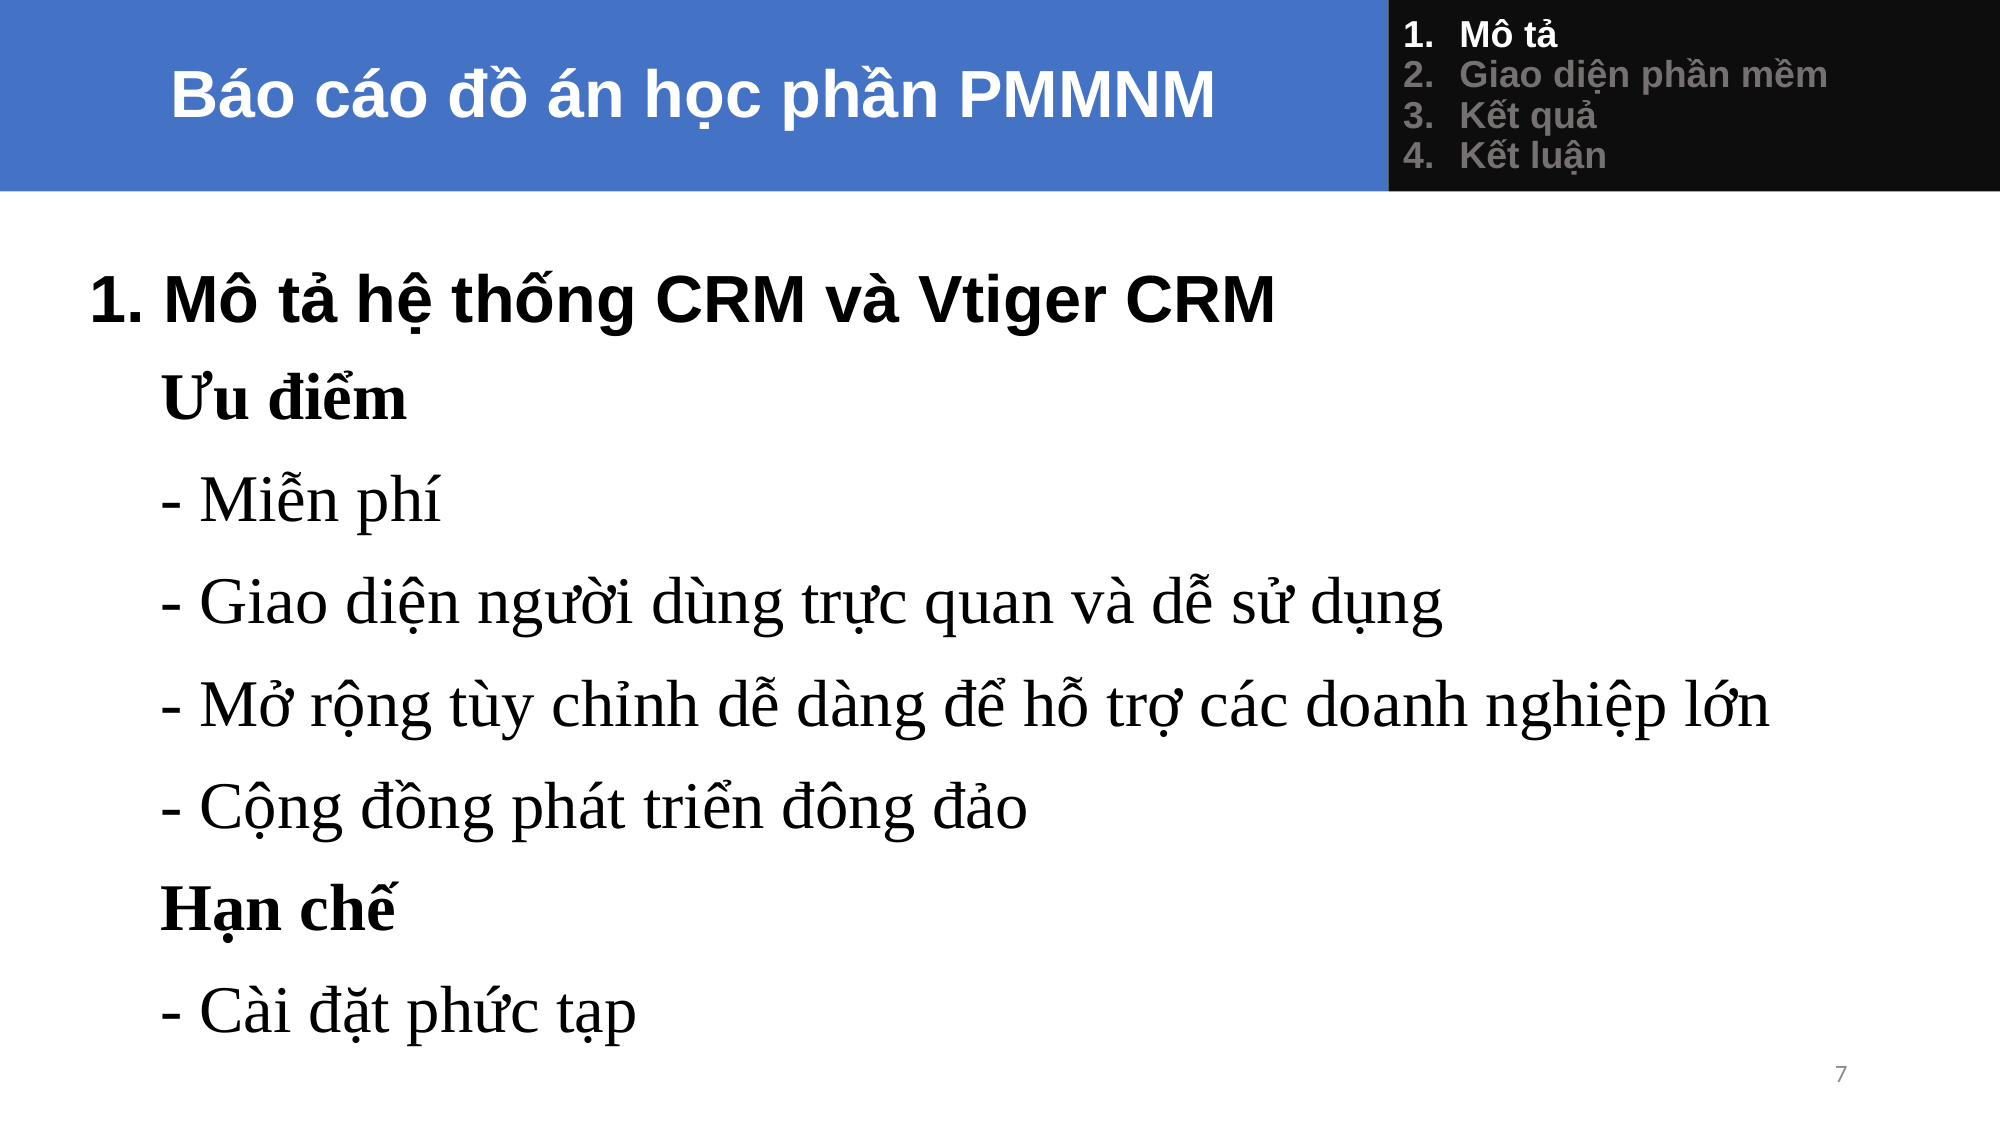

Báo cáo đồ án học phần PMMNM
Mô tả
Giao diện phần mềm
Kết quả
Kết luận
	1. Mô tả hệ thống CRM và Vtiger CRM
	Ưu điểm
	- Miễn phí
	- Giao diện người dùng trực quan và dễ sử dụng
	- Mở rộng tùy chỉnh dễ dàng để hỗ trợ các doanh nghiệp lớn
	- Cộng đồng phát triển đông đảo
	Hạn chế
	- Cài đặt phức tạp